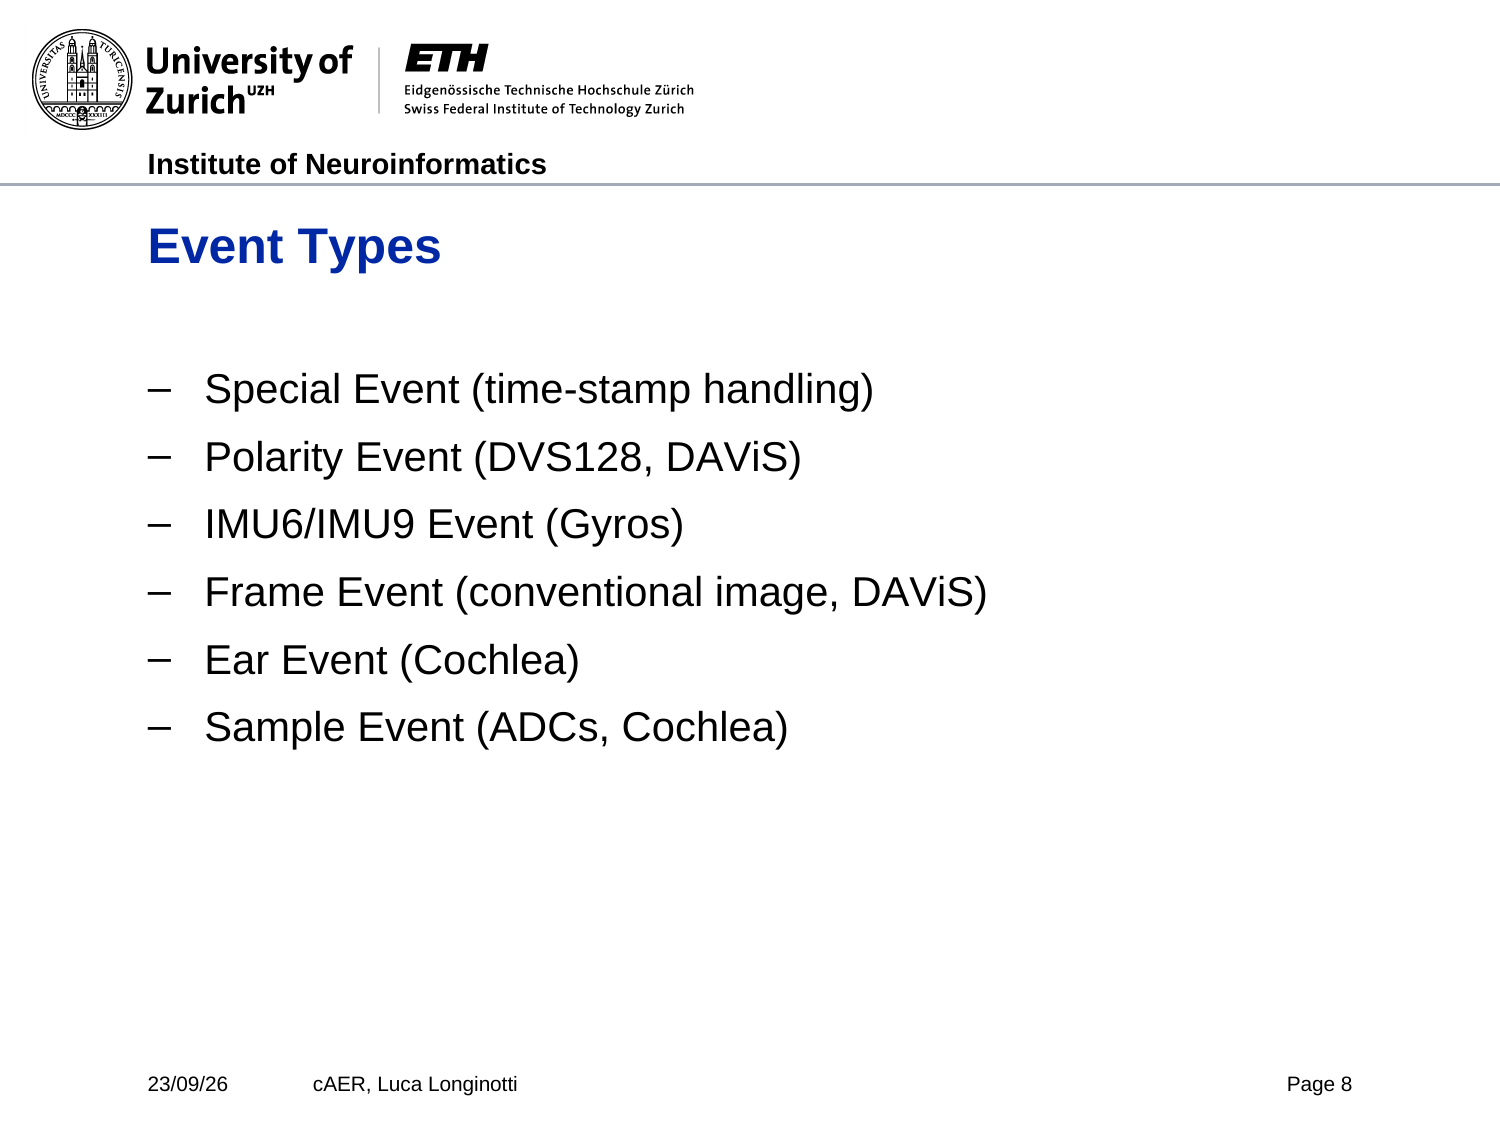

# Event Types
Special Event (time-stamp handling)
Polarity Event (DVS128, DAViS)
IMU6/IMU9 Event (Gyros)
Frame Event (conventional image, DAViS)
Ear Event (Cochlea)
Sample Event (ADCs, Cochlea)
cAER, Luca Longinotti
8